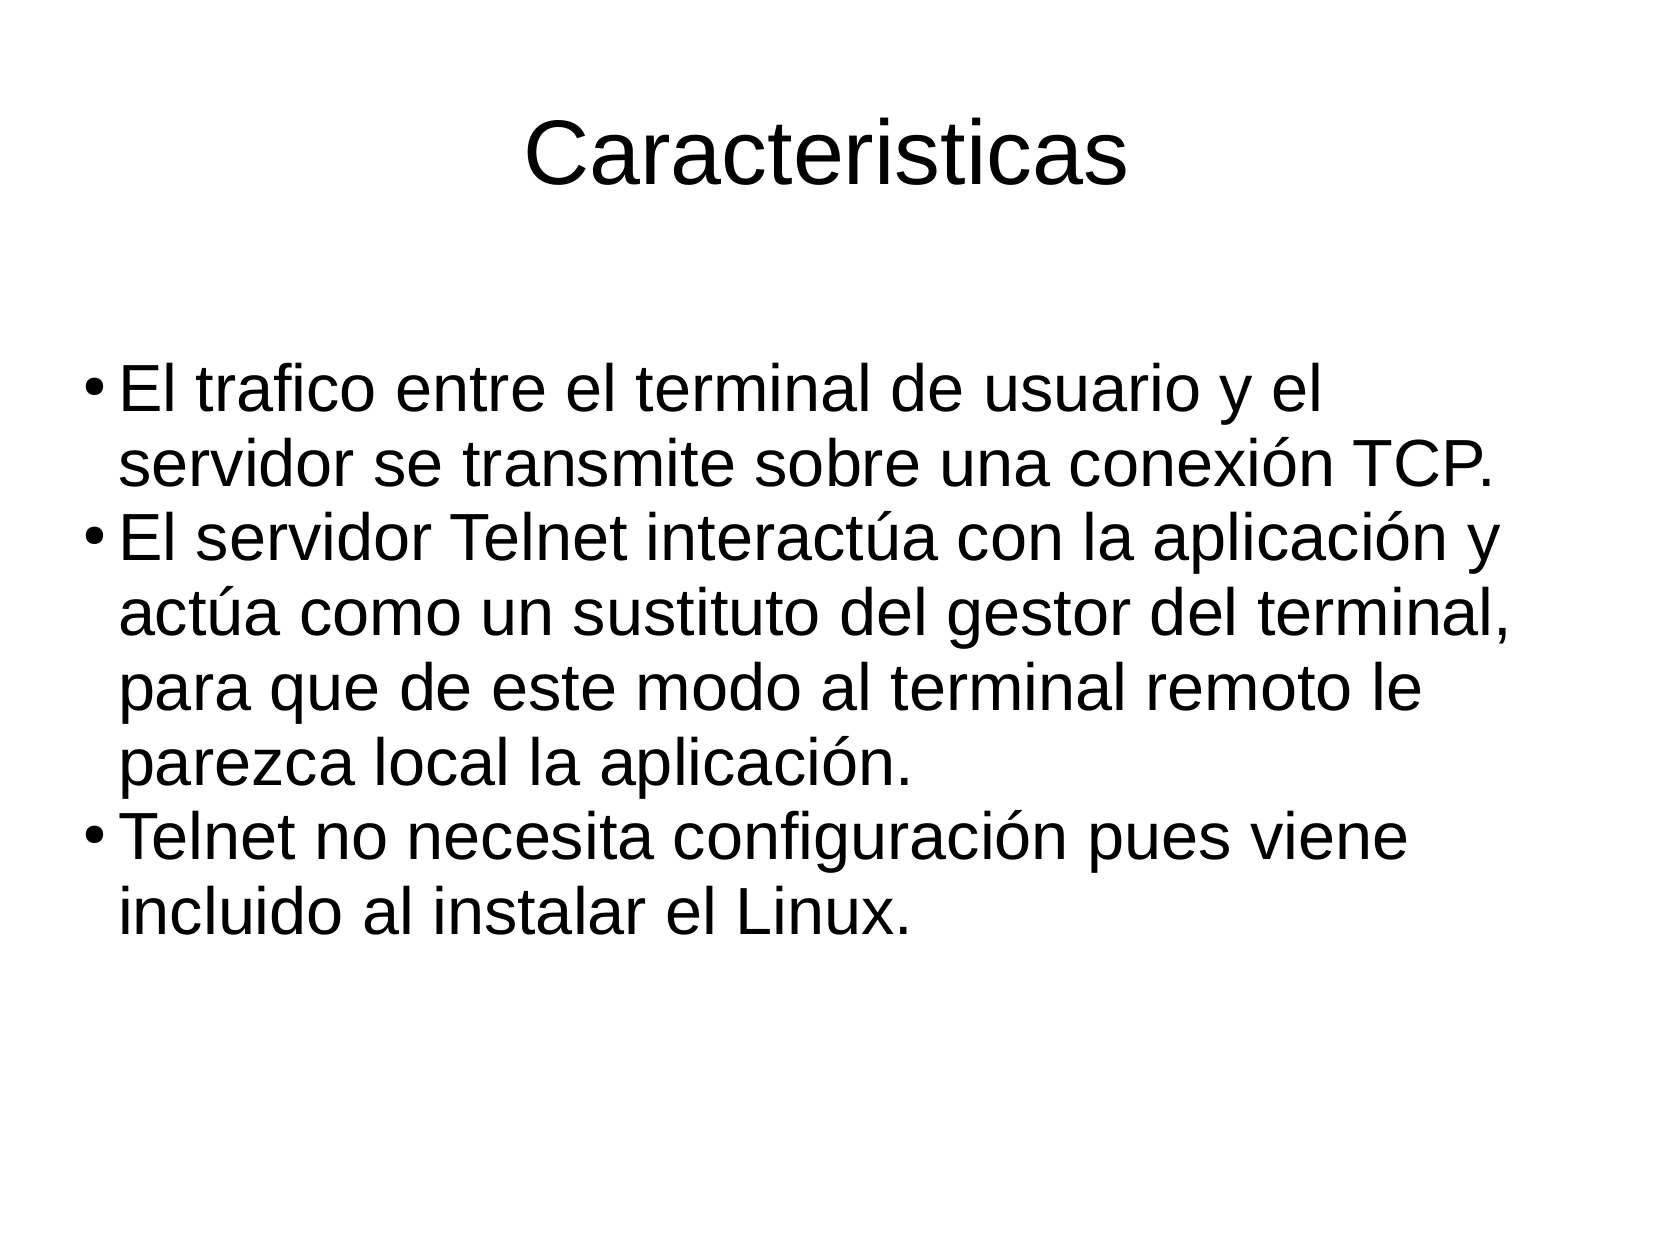

# Caracteristicas
El trafico entre el terminal de usuario y el servidor se transmite sobre una conexión TCP.
El servidor Telnet interactúa con la aplicación y actúa como un sustituto del gestor del terminal, para que de este modo al terminal remoto le parezca local la aplicación.
Telnet no necesita configuración pues viene incluido al instalar el Linux.